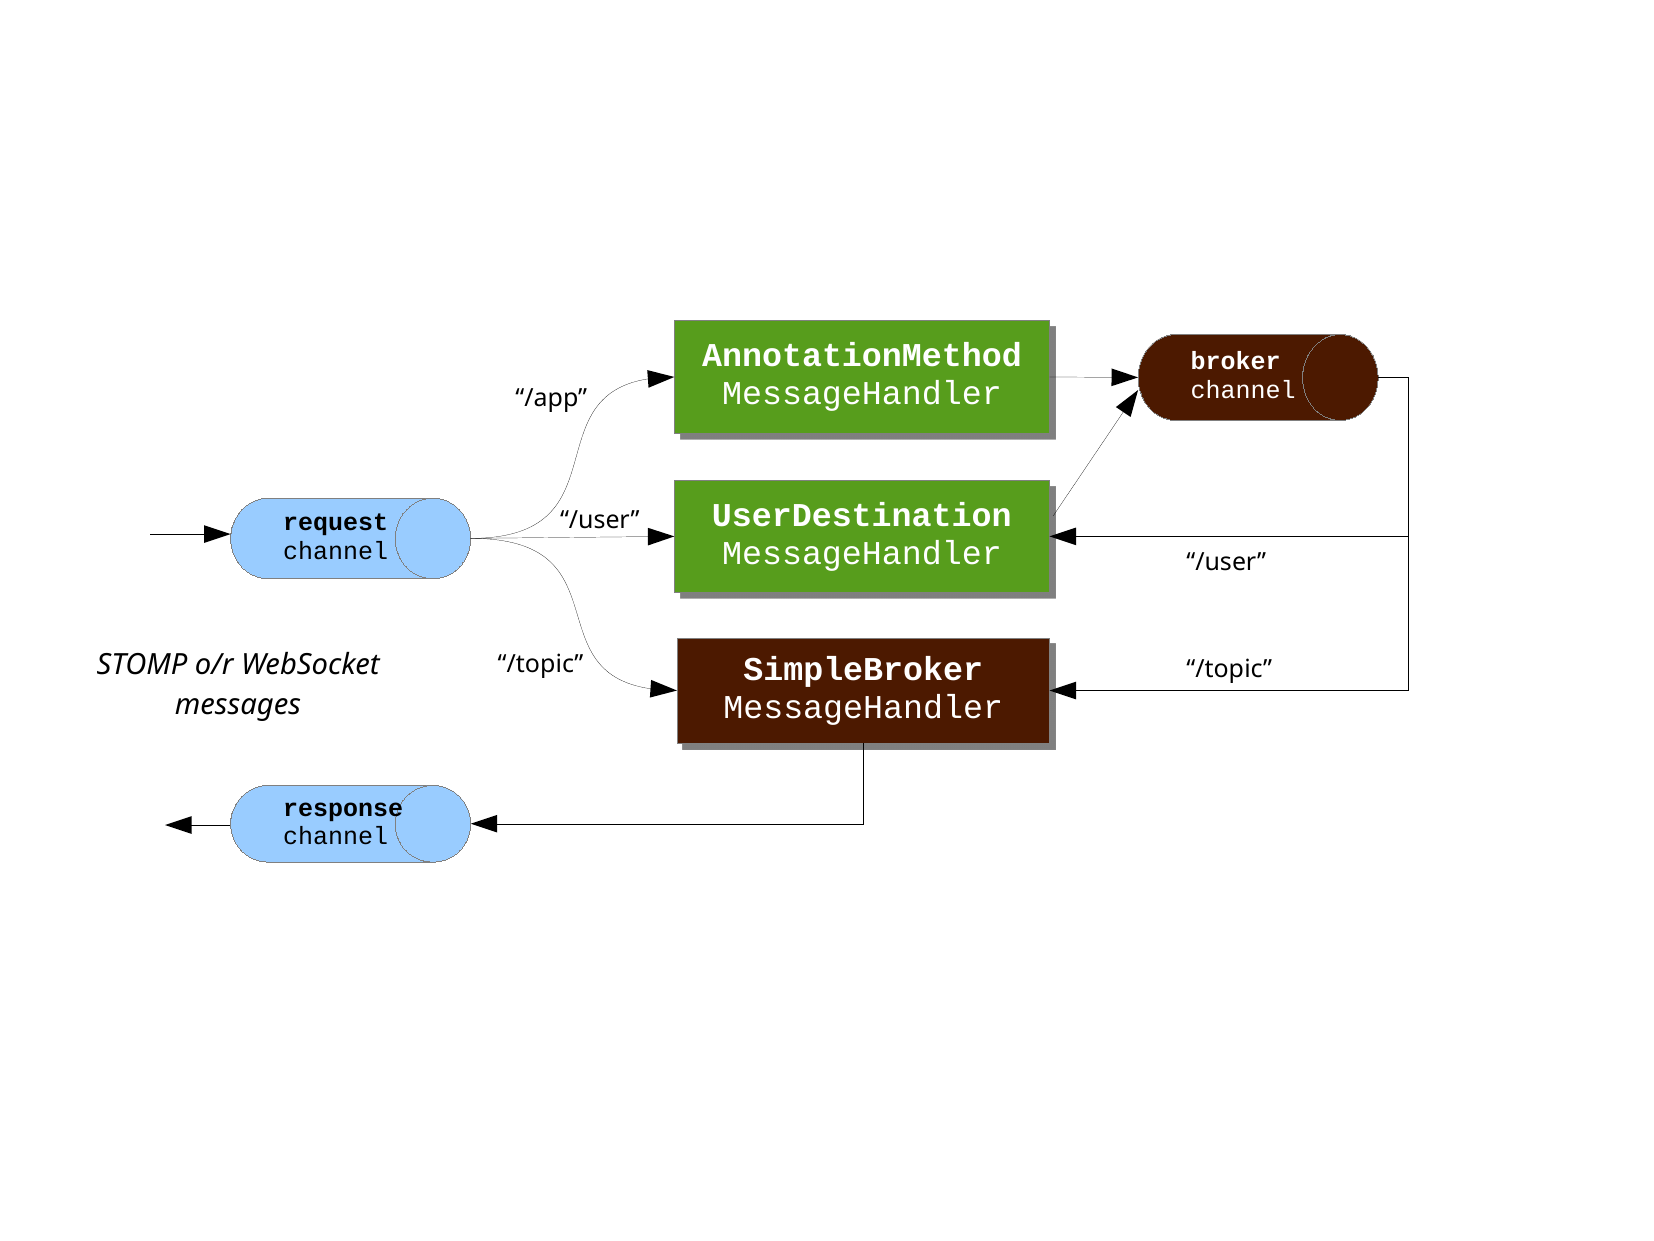

AnnotationMethod
MessageHandler
broker
channel
“/app”
UserDestination
MessageHandler
“/user”
request
channel
“/user”
STOMP o/r WebSocket messages
SimpleBroker
MessageHandler
“/topic”
“/topic”
response
channel